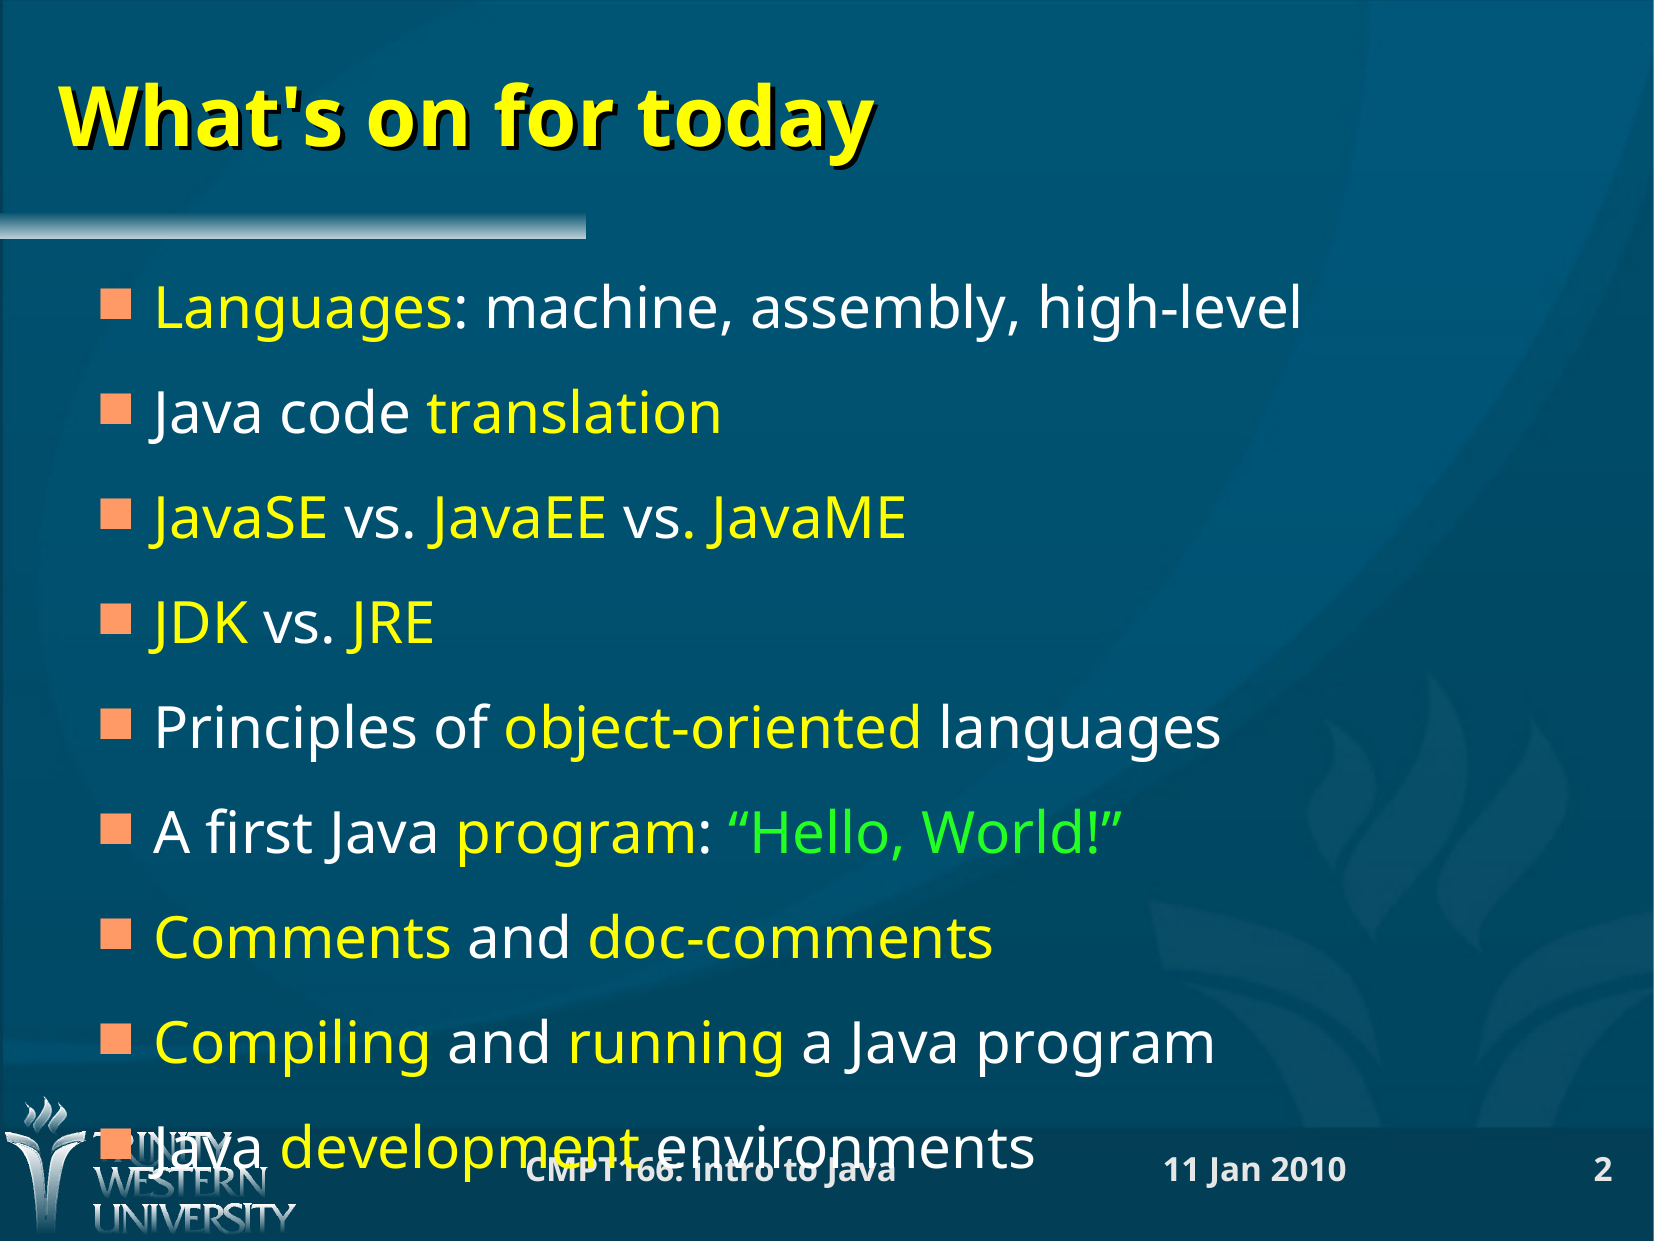

# What's on for today
Languages: machine, assembly, high-level
Java code translation
JavaSE vs. JavaEE vs. JavaME
JDK vs. JRE
Principles of object-oriented languages
A first Java program: “Hello, World!”
Comments and doc-comments
Compiling and running a Java program
Java development environments
CMPT166: intro to Java
11 Jan 2010
2